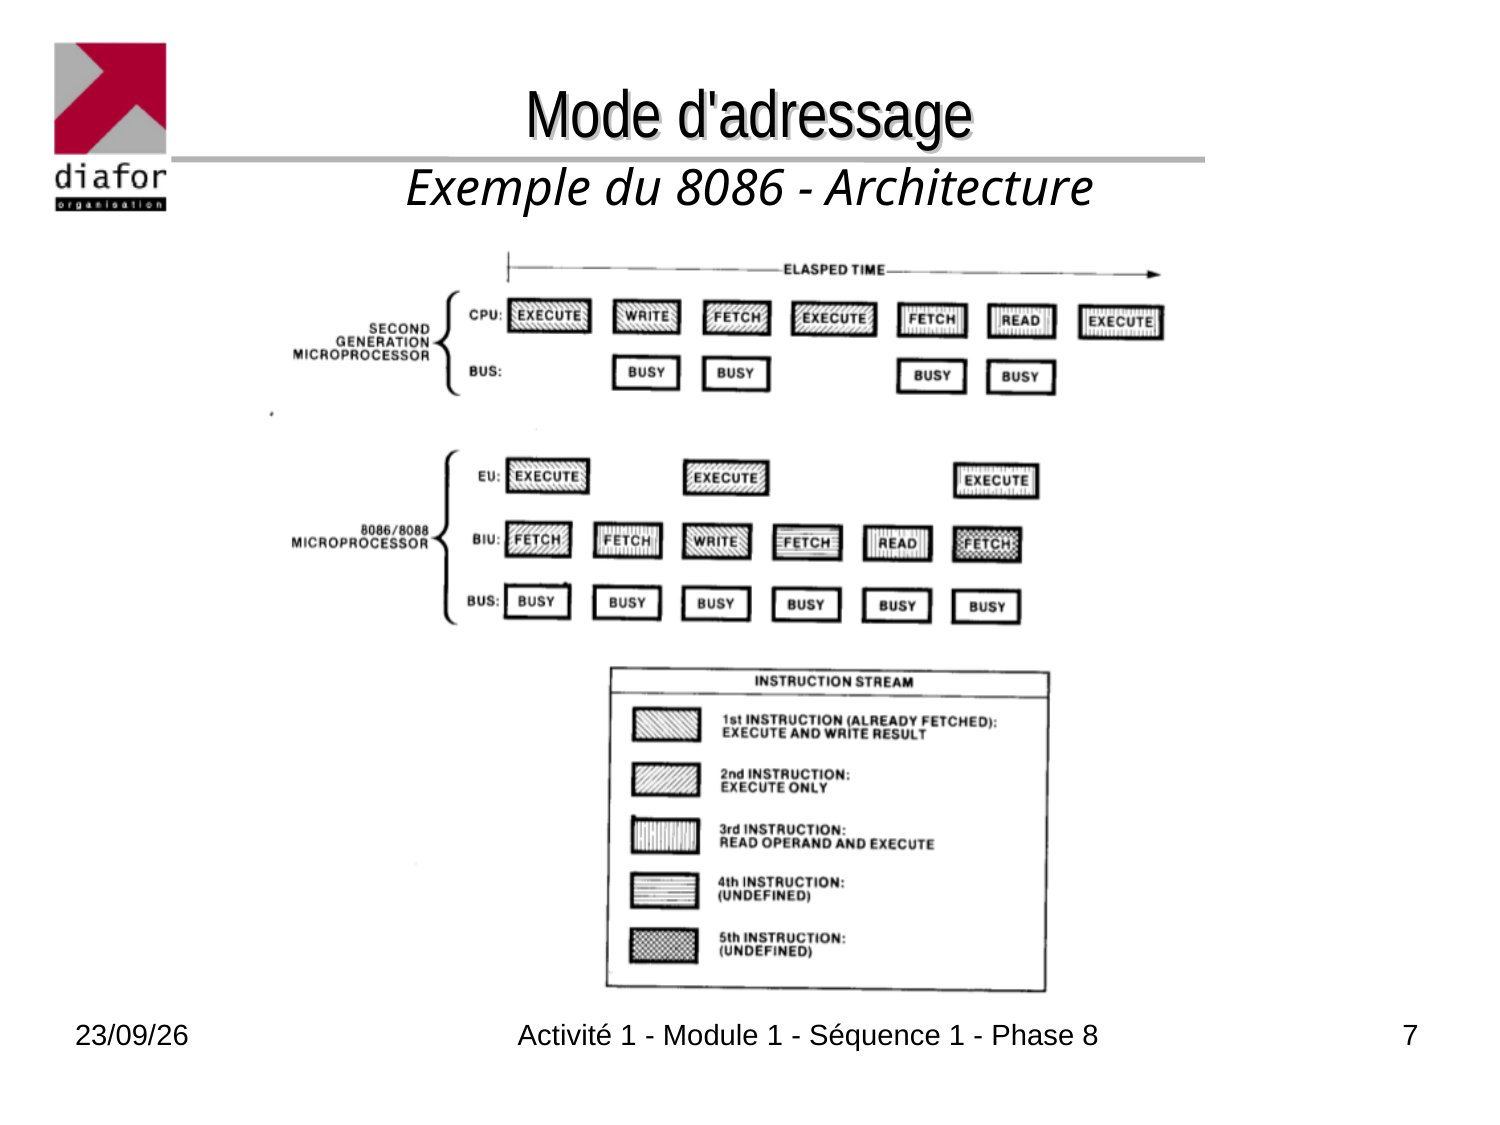

# Mode d'adressage Exemple du 8086 - Architecture
Activité 1 - Module 1 - Séquence 1 - Phase 8
7